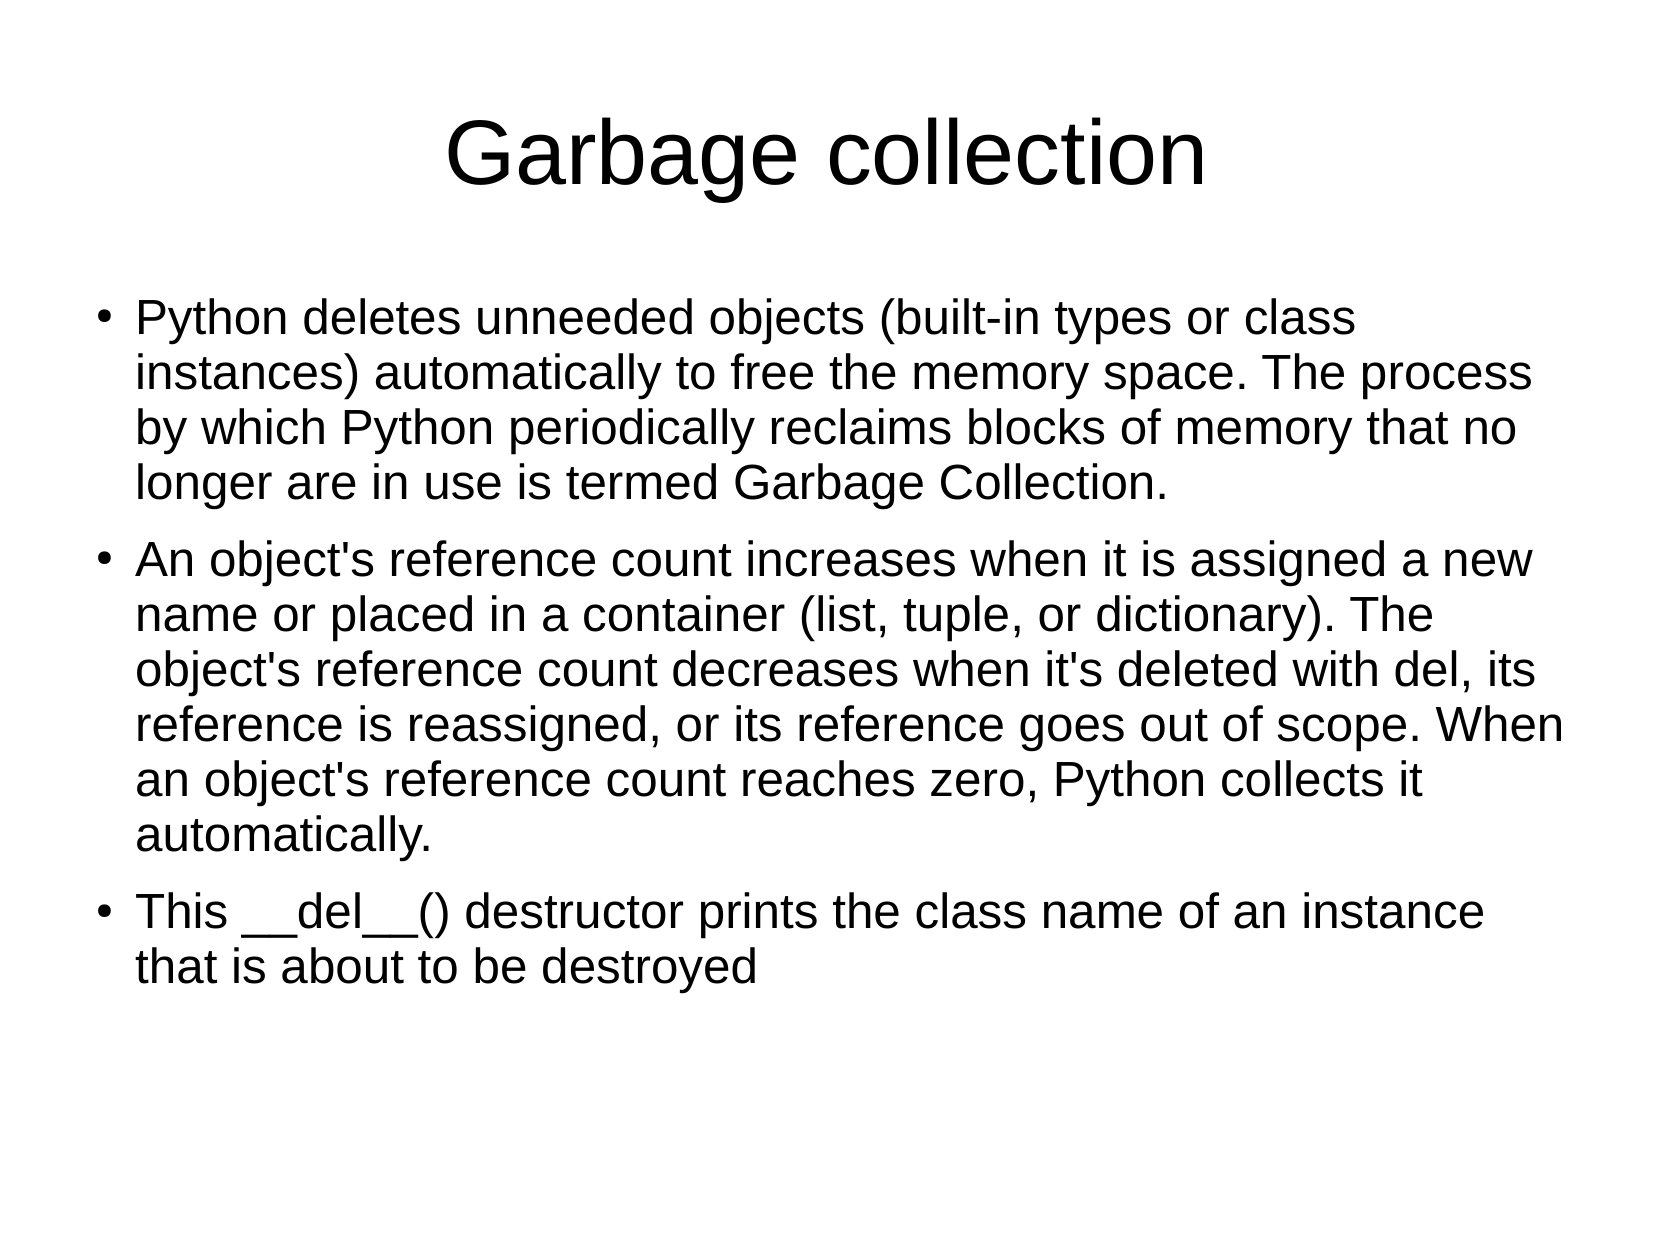

# Garbage collection
Python deletes unneeded objects (built-in types or class instances) automatically to free the memory space. The process by which Python periodically reclaims blocks of memory that no longer are in use is termed Garbage Collection.
An object's reference count increases when it is assigned a new name or placed in a container (list, tuple, or dictionary). The object's reference count decreases when it's deleted with del, its reference is reassigned, or its reference goes out of scope. When an object's reference count reaches zero, Python collects it automatically.
This __del__() destructor prints the class name of an instance that is about to be destroyed